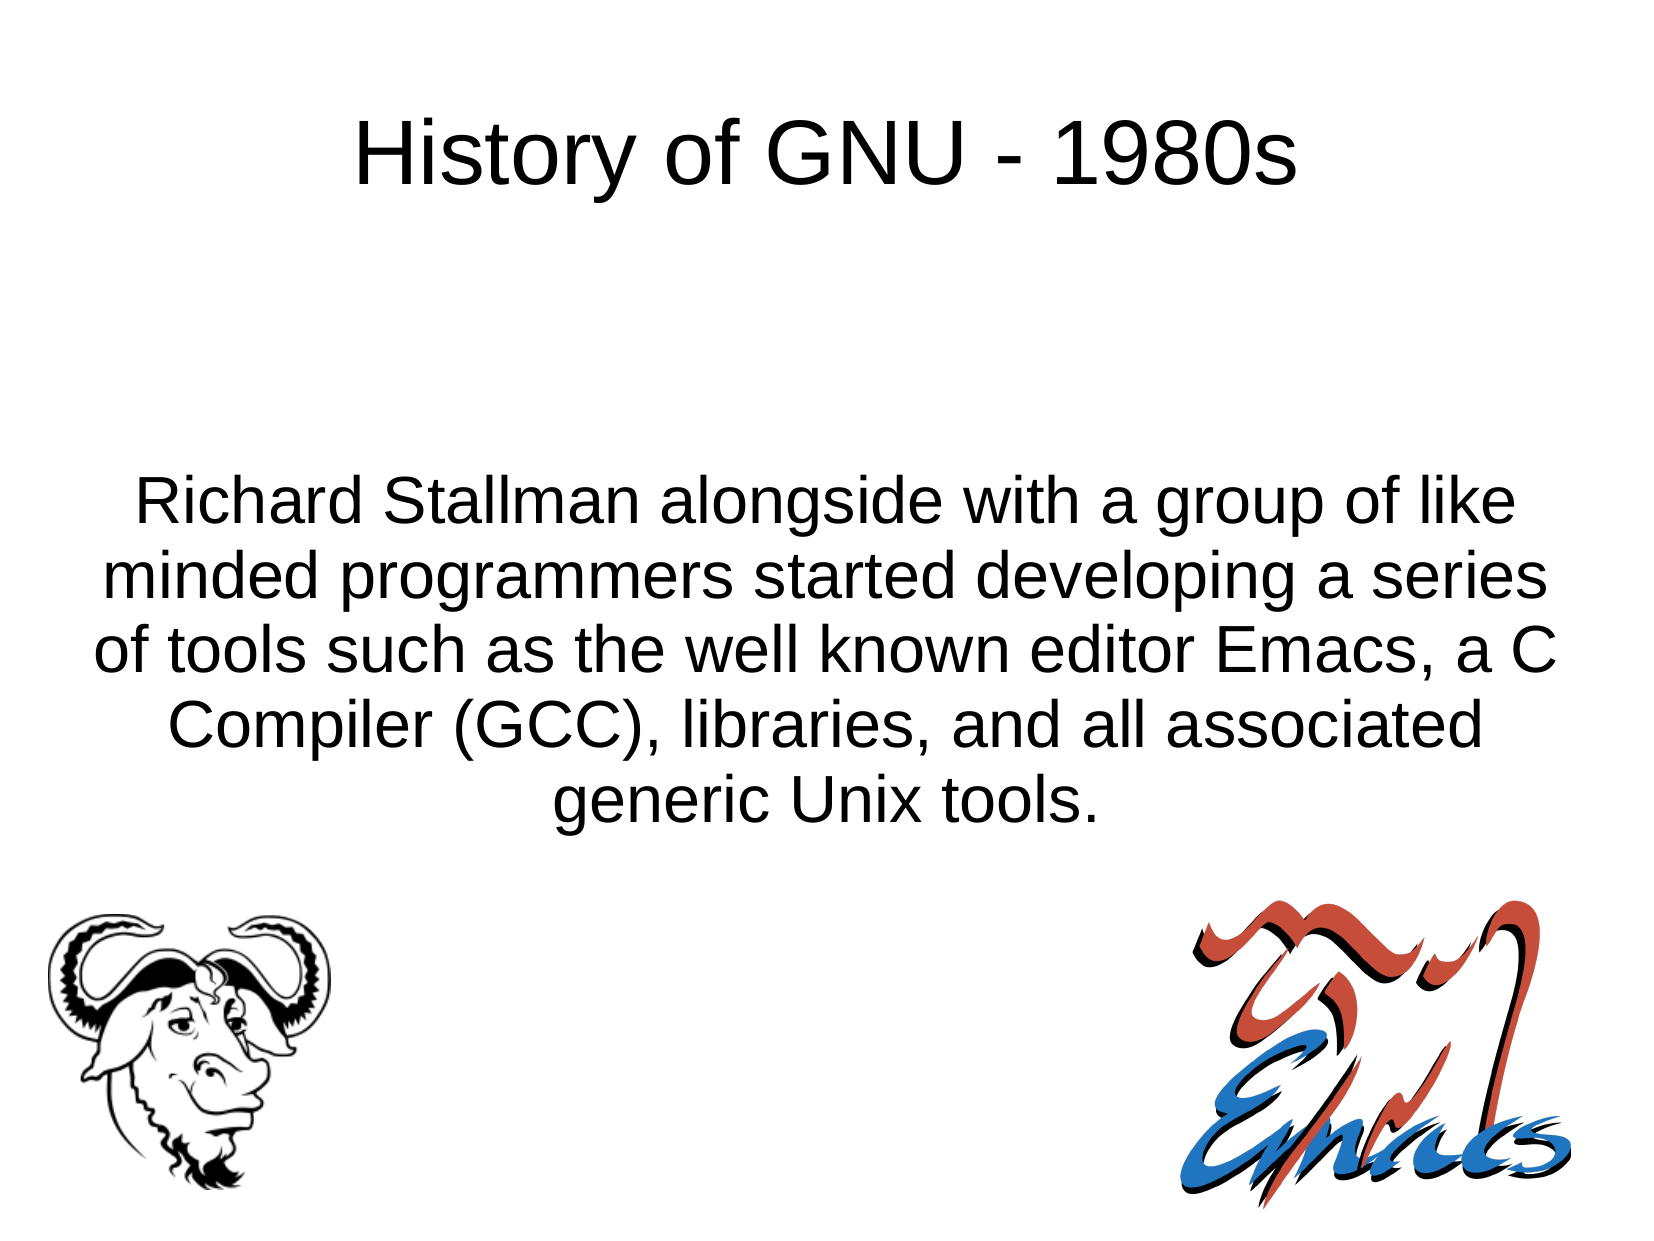

# History of GNU - 1980s
Richard Stallman alongside with a group of like minded programmers started developing a series of tools such as the well known editor Emacs, a C Compiler (GCC), libraries, and all associated generic Unix tools.